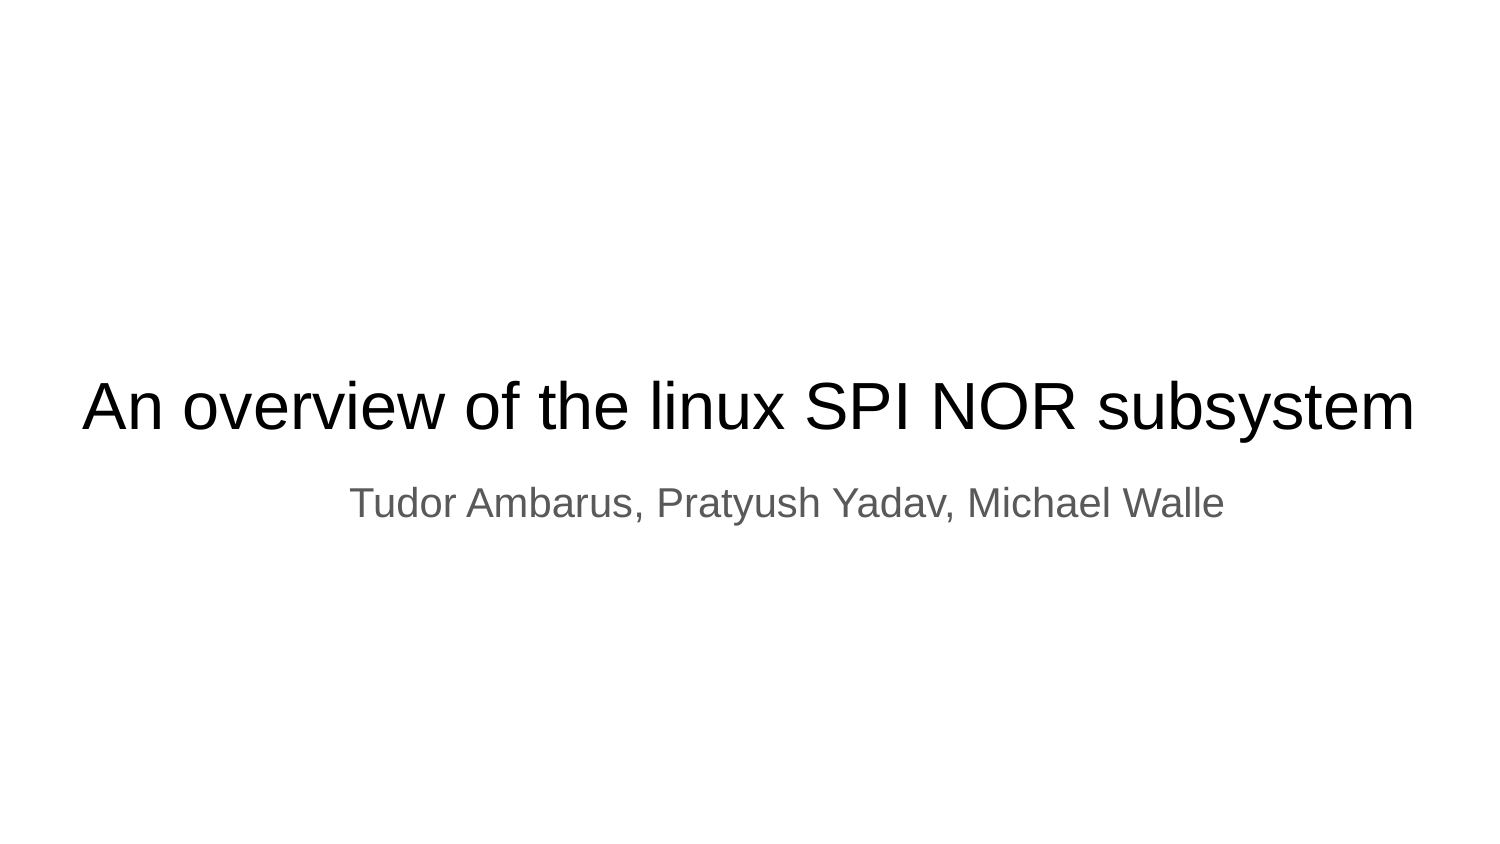

# An overview of the linux SPI NOR subsystem
Tudor Ambarus, Pratyush Yadav, Michael Walle